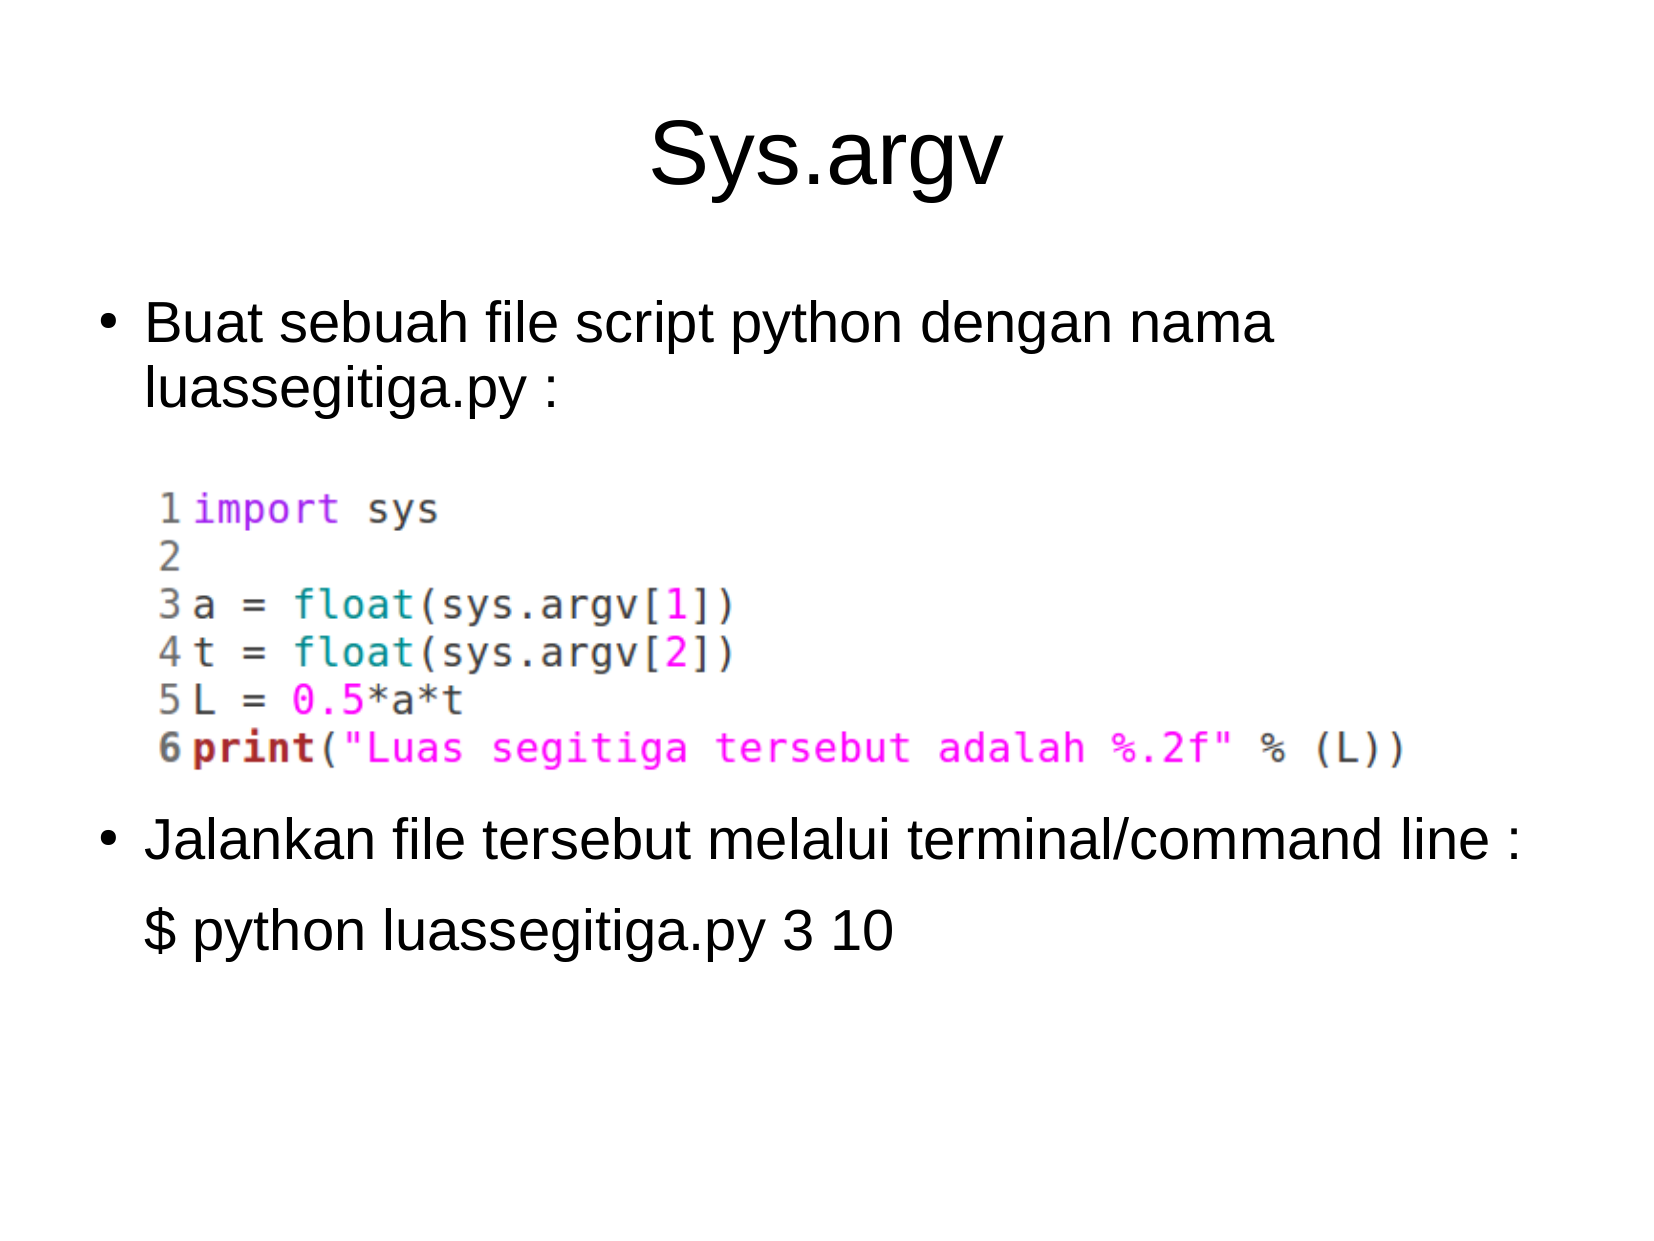

# Sys.argv
Buat sebuah file script python dengan nama luassegitiga.py :
Jalankan file tersebut melalui terminal/command line :
$ python luassegitiga.py 3 10